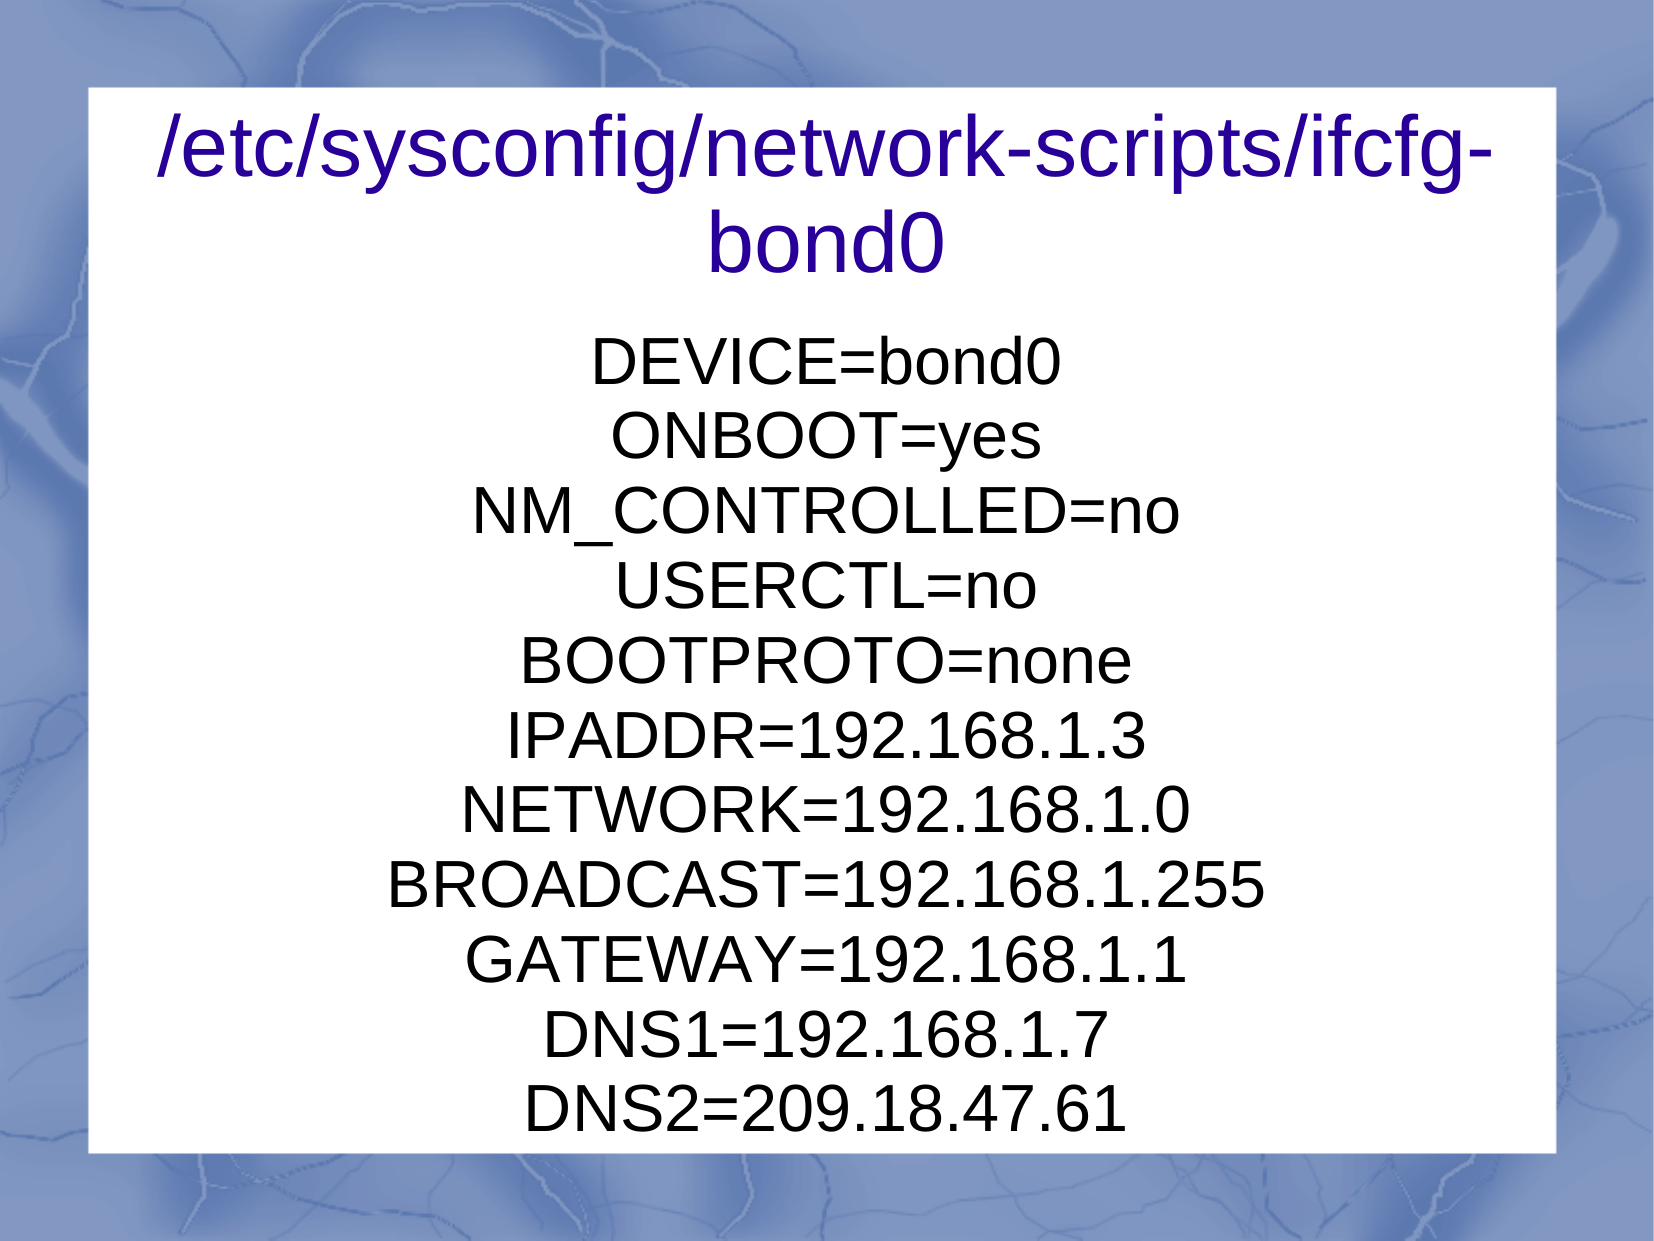

# /etc/sysconfig/network-scripts/ifcfg-bond0
DEVICE=bond0
ONBOOT=yes
NM_CONTROLLED=no
USERCTL=no
BOOTPROTO=none
IPADDR=192.168.1.3
NETWORK=192.168.1.0
BROADCAST=192.168.1.255
GATEWAY=192.168.1.1
DNS1=192.168.1.7
DNS2=209.18.47.61